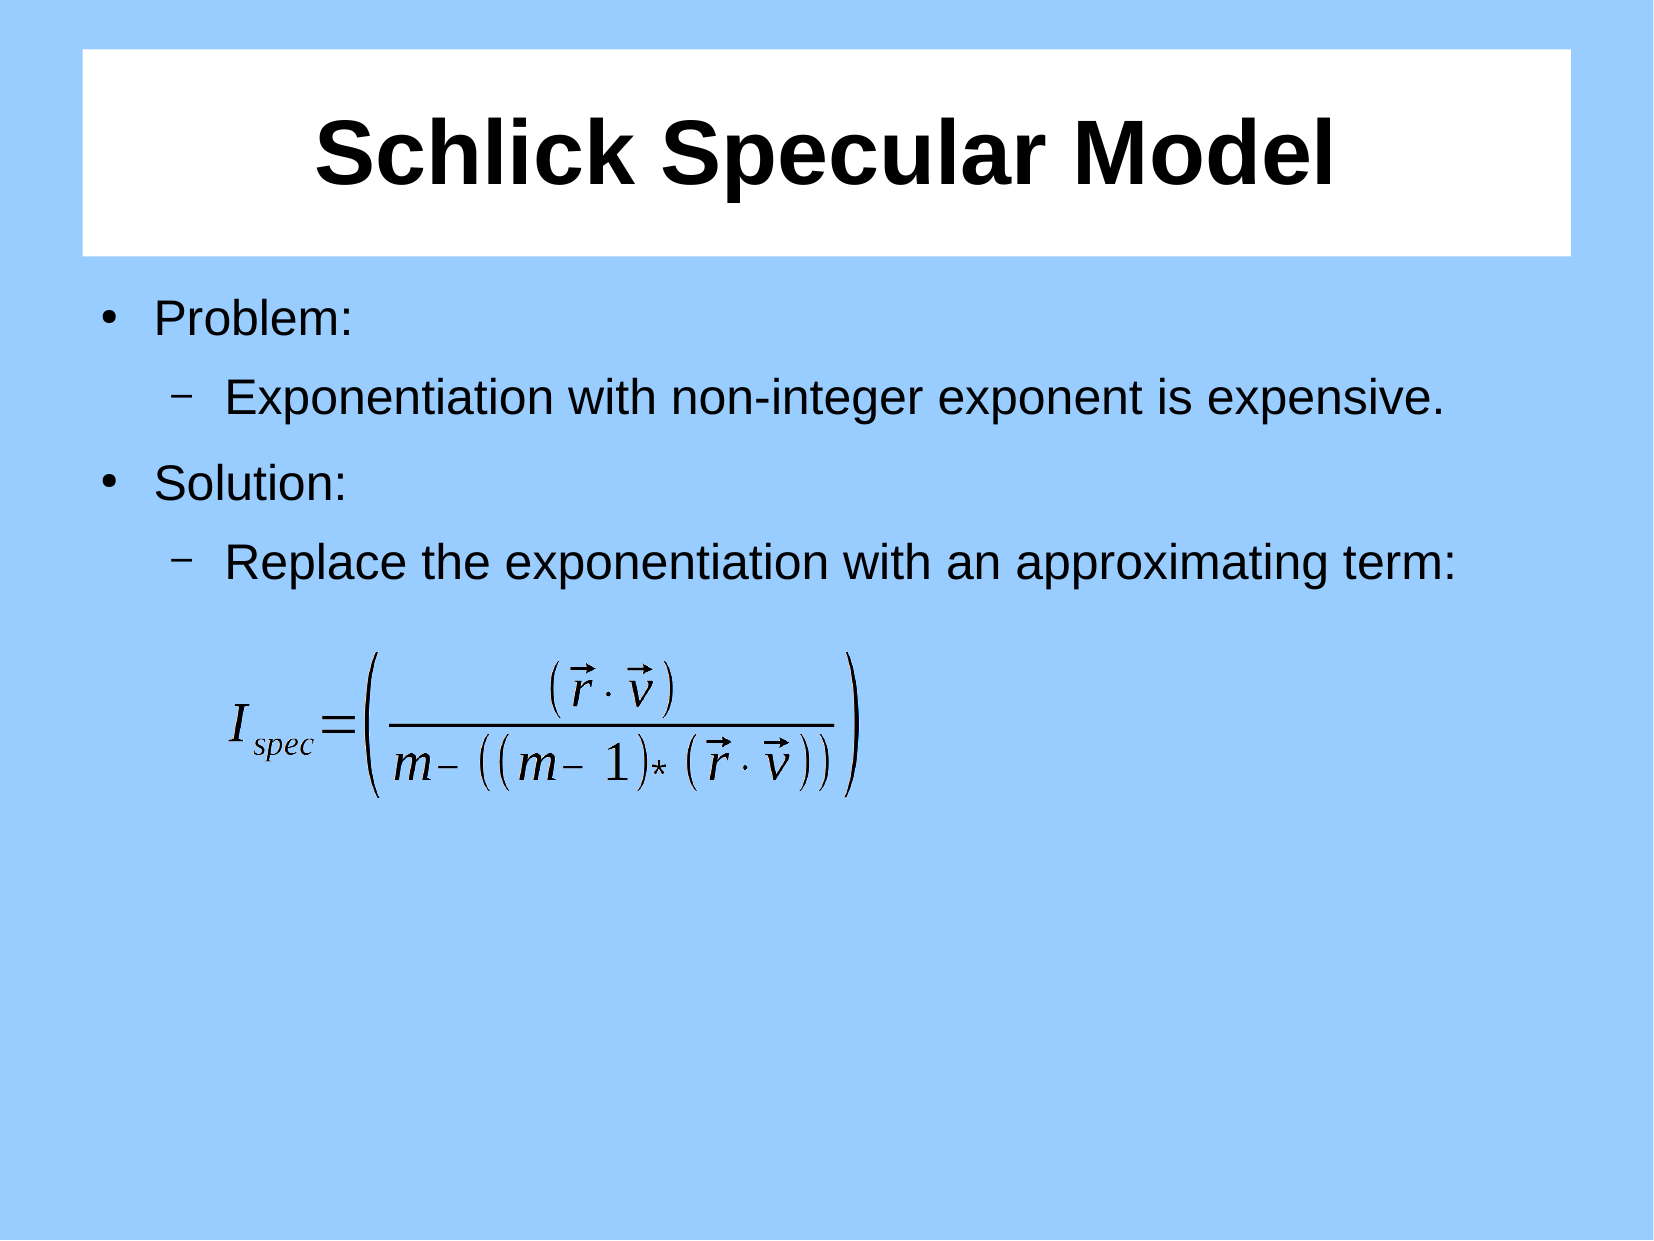

# Schlick Specular Model
Problem:
Exponentiation with non-integer exponent is expensive.
Solution:
Replace the exponentiation with an approximating term: